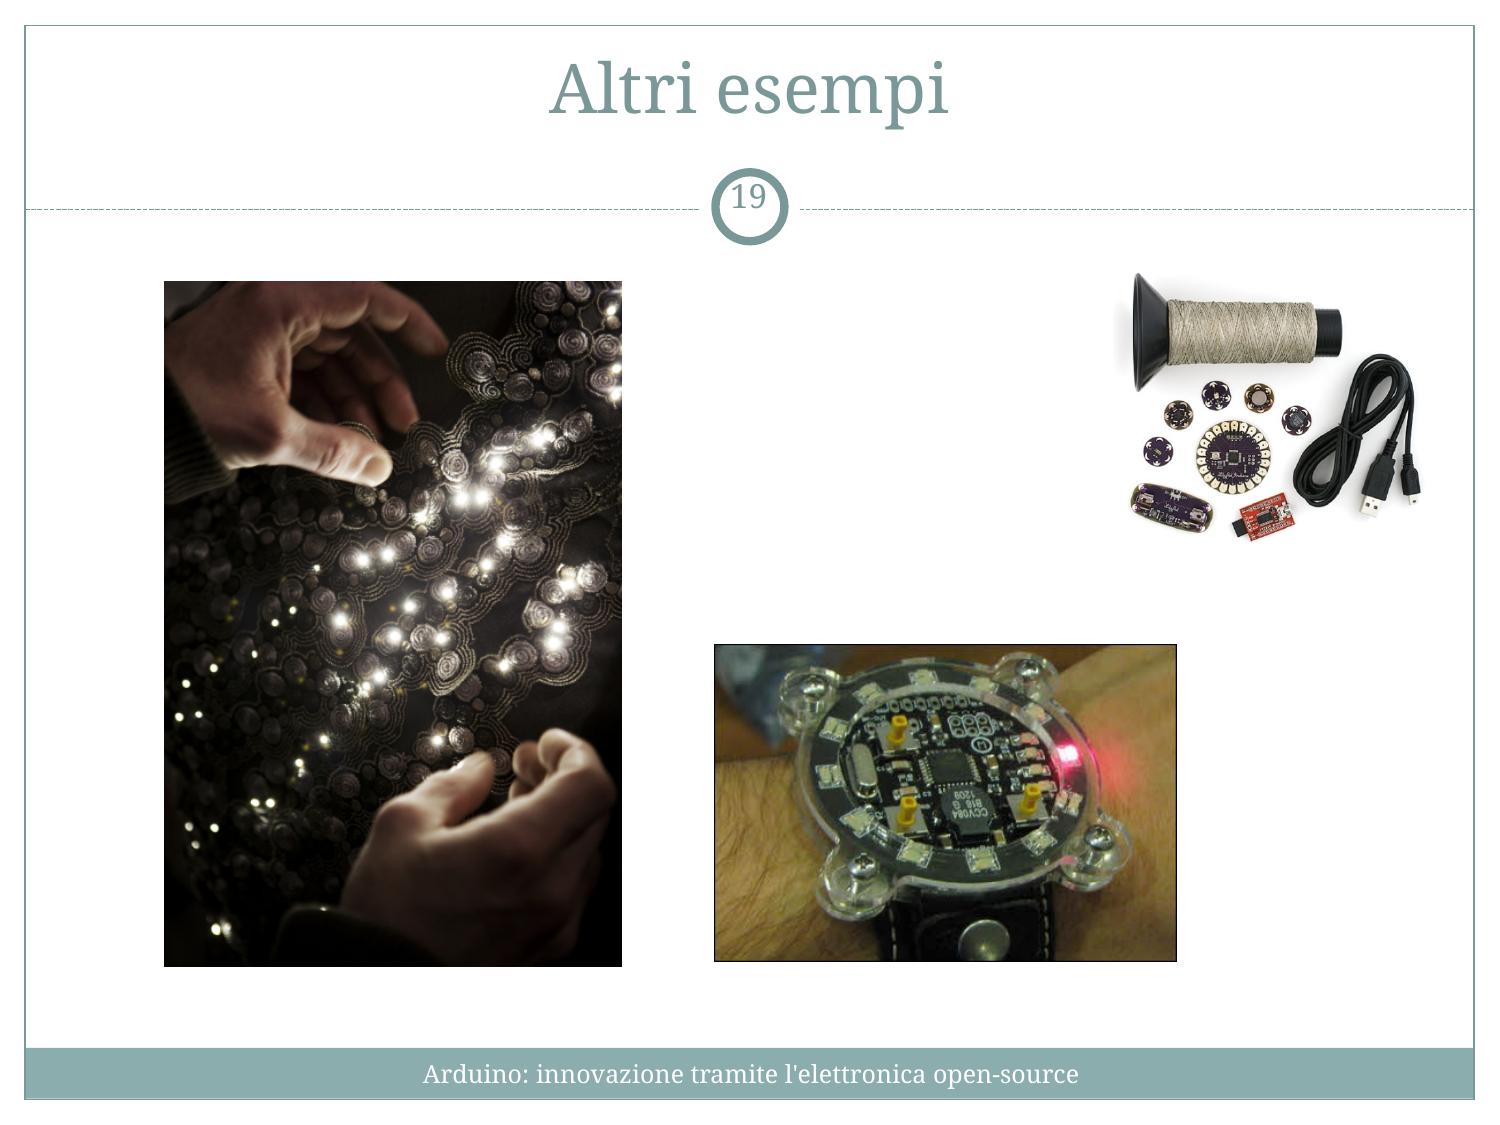

# Altri esempi
Arduino: innovazione tramite l'elettronica open-source